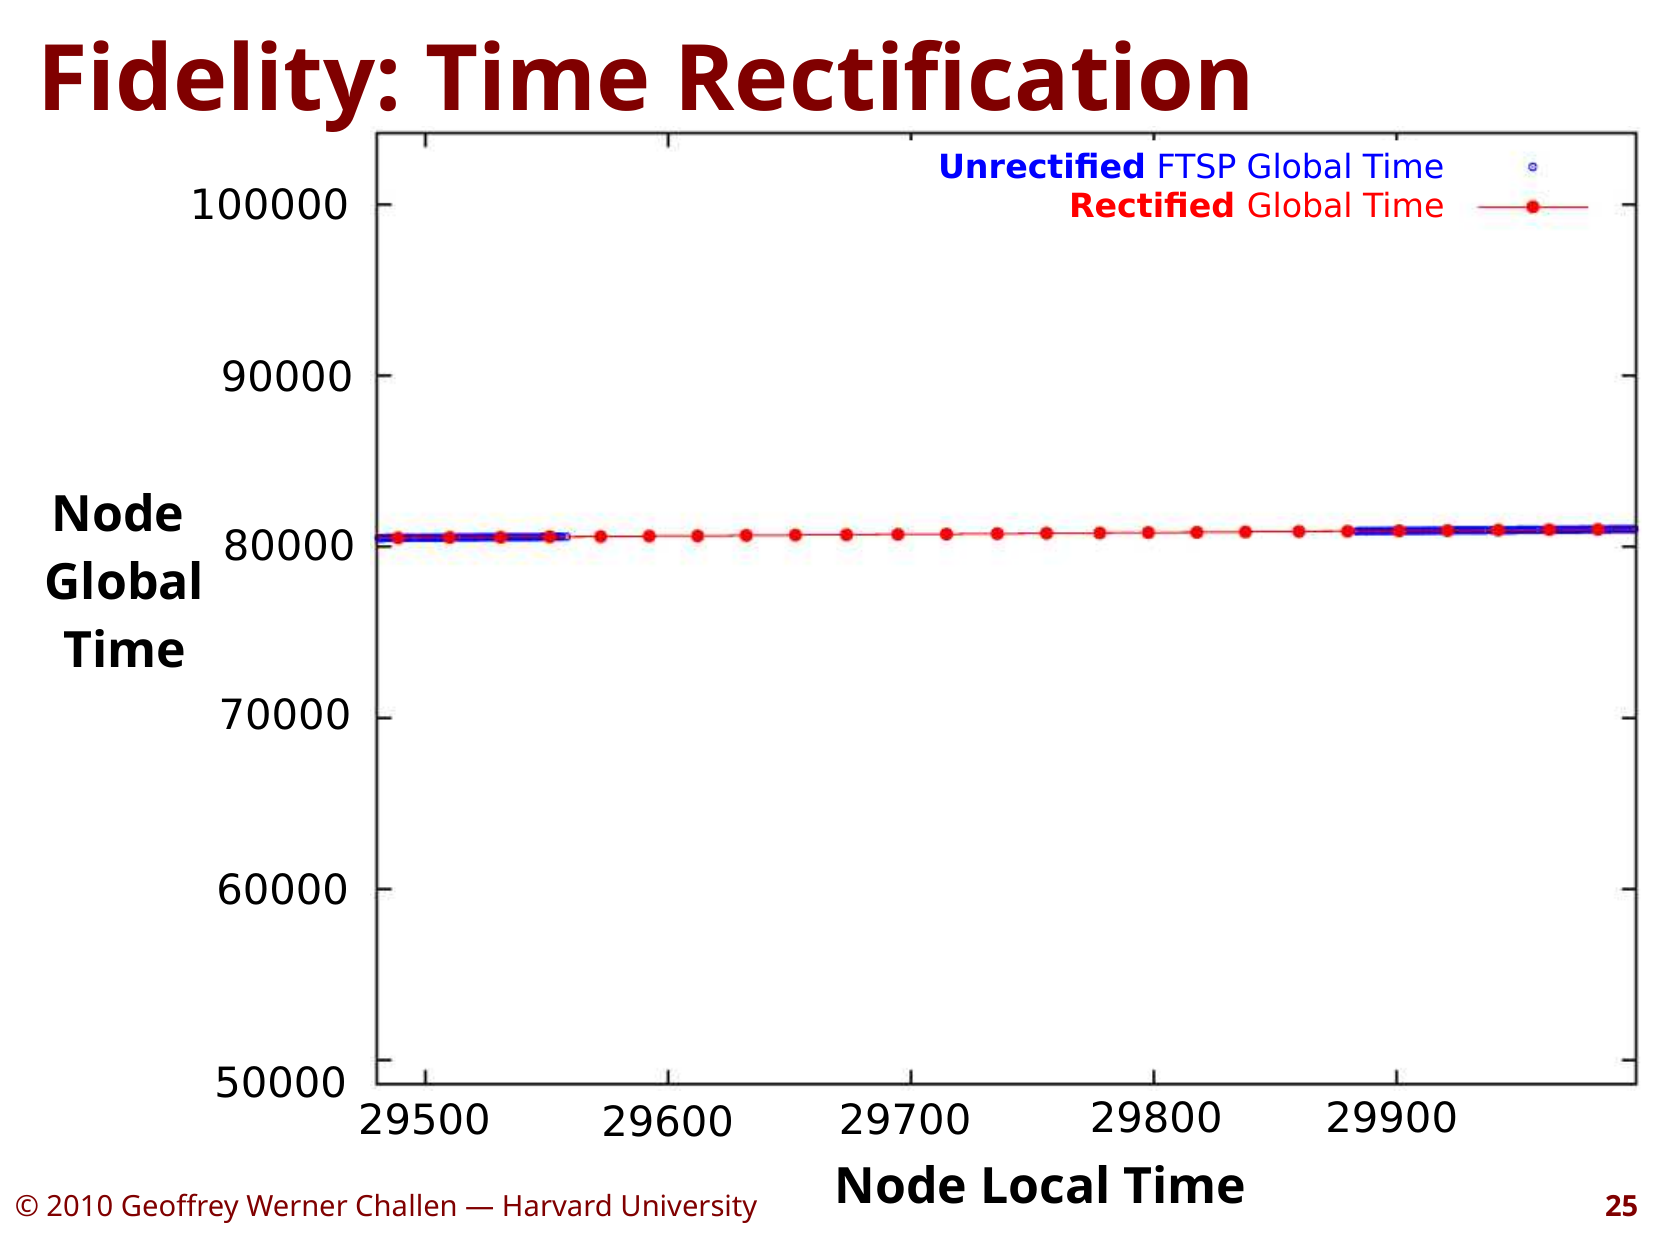

# Fidelity: Time Rectification
Unrectified FTSP Global Time
Rectified Global Time
Unrectified FTSP Global Time
Unrectified FTSP Global Time
100000
90000
Node
Global
Time
80000
70000
60000
50000
29800
29900
29700
29500
29600
Node Local Time
25